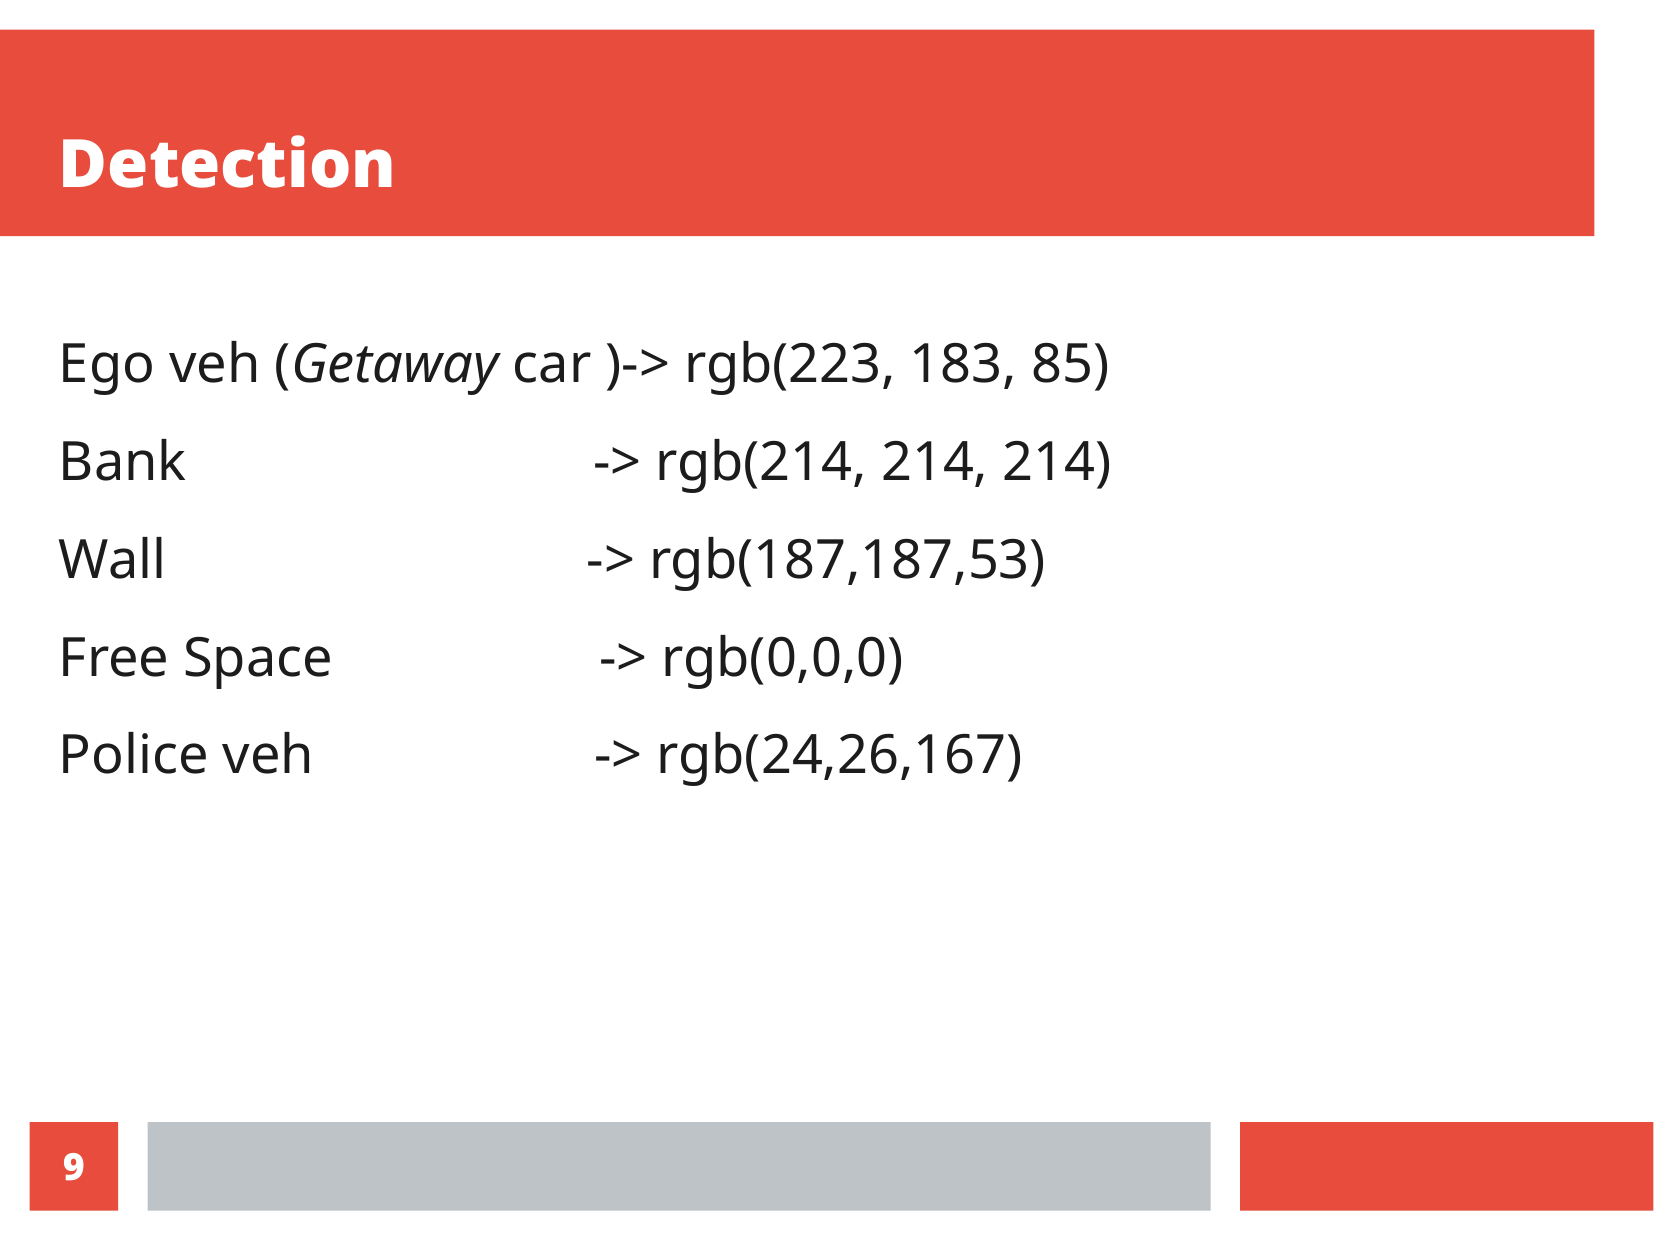

# Detection
Ego veh (Getaway car )-> rgb(223, 183, 85)
Bank -> rgb(214, 214, 214)
Wall -> rgb(187,187,53)
Free Space -> rgb(0,0,0)
Police veh -> rgb(24,26,167)
9